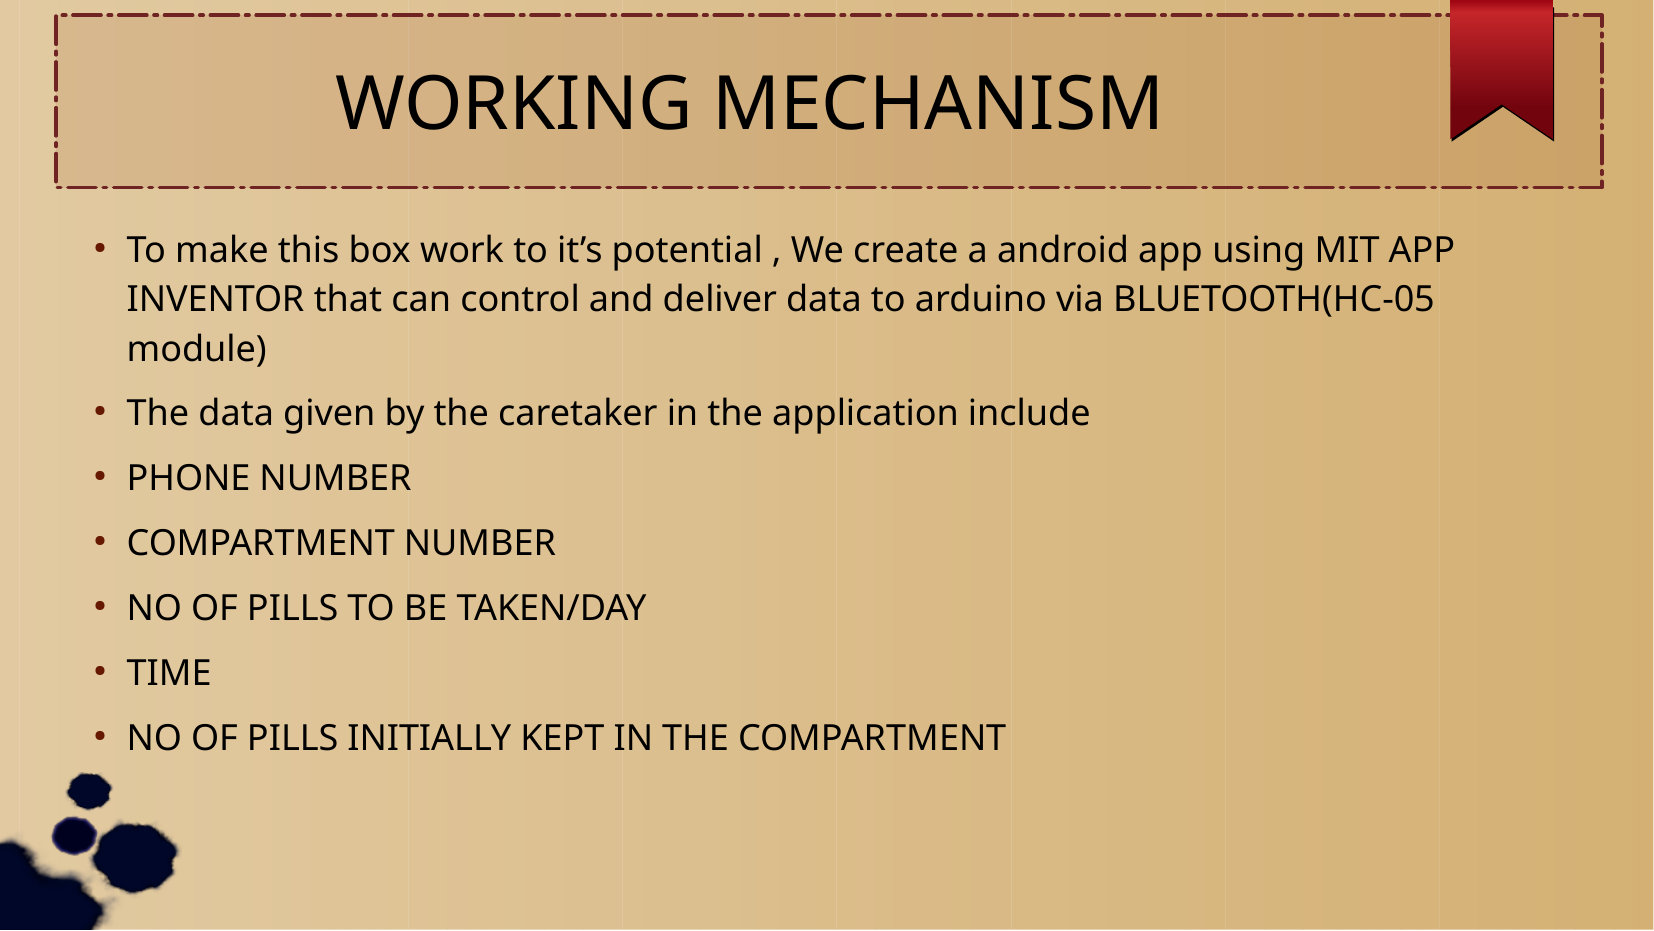

# WORKING MECHANISM
To make this box work to it’s potential , We create a android app using MIT APP INVENTOR that can control and deliver data to arduino via BLUETOOTH(HC-05 module)
The data given by the caretaker in the application include
PHONE NUMBER
COMPARTMENT NUMBER
NO OF PILLS TO BE TAKEN/DAY
TIME
NO OF PILLS INITIALLY KEPT IN THE COMPARTMENT